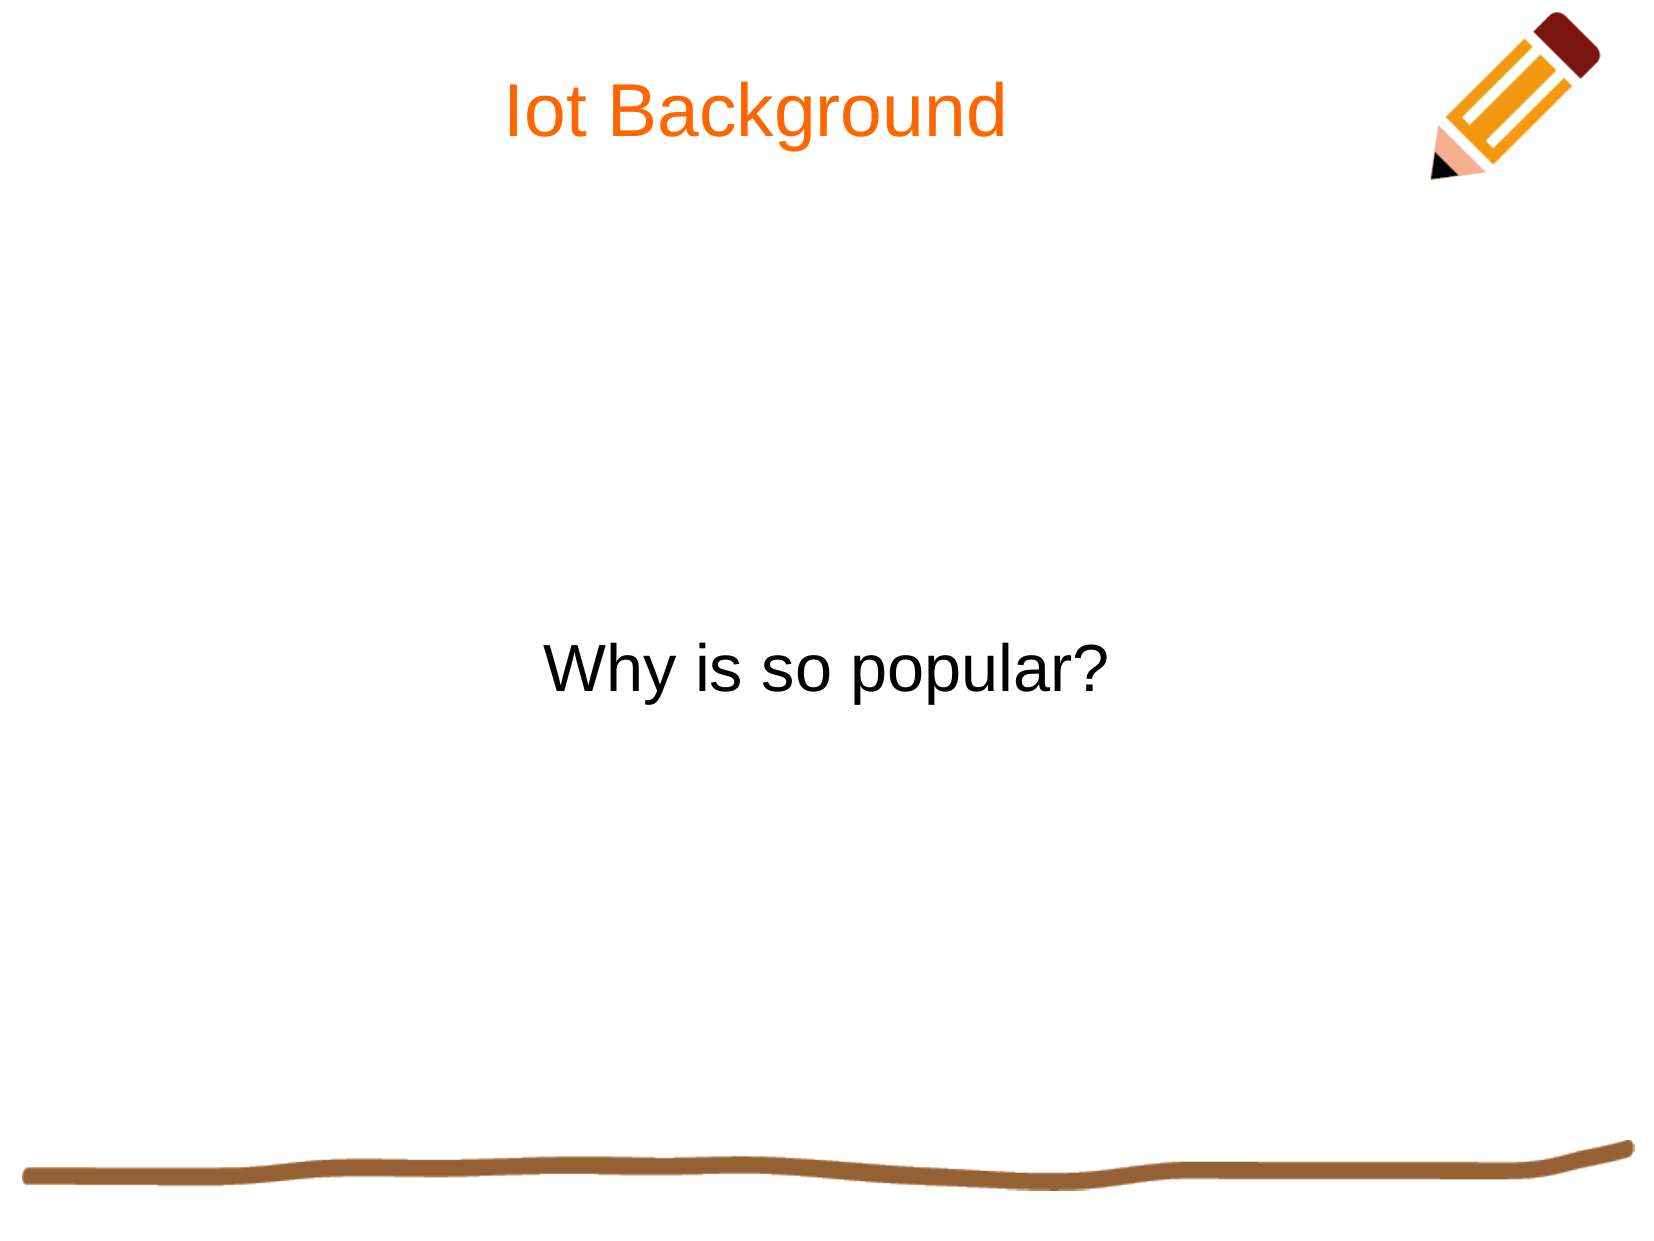

Iot Background
# Why is so popular?